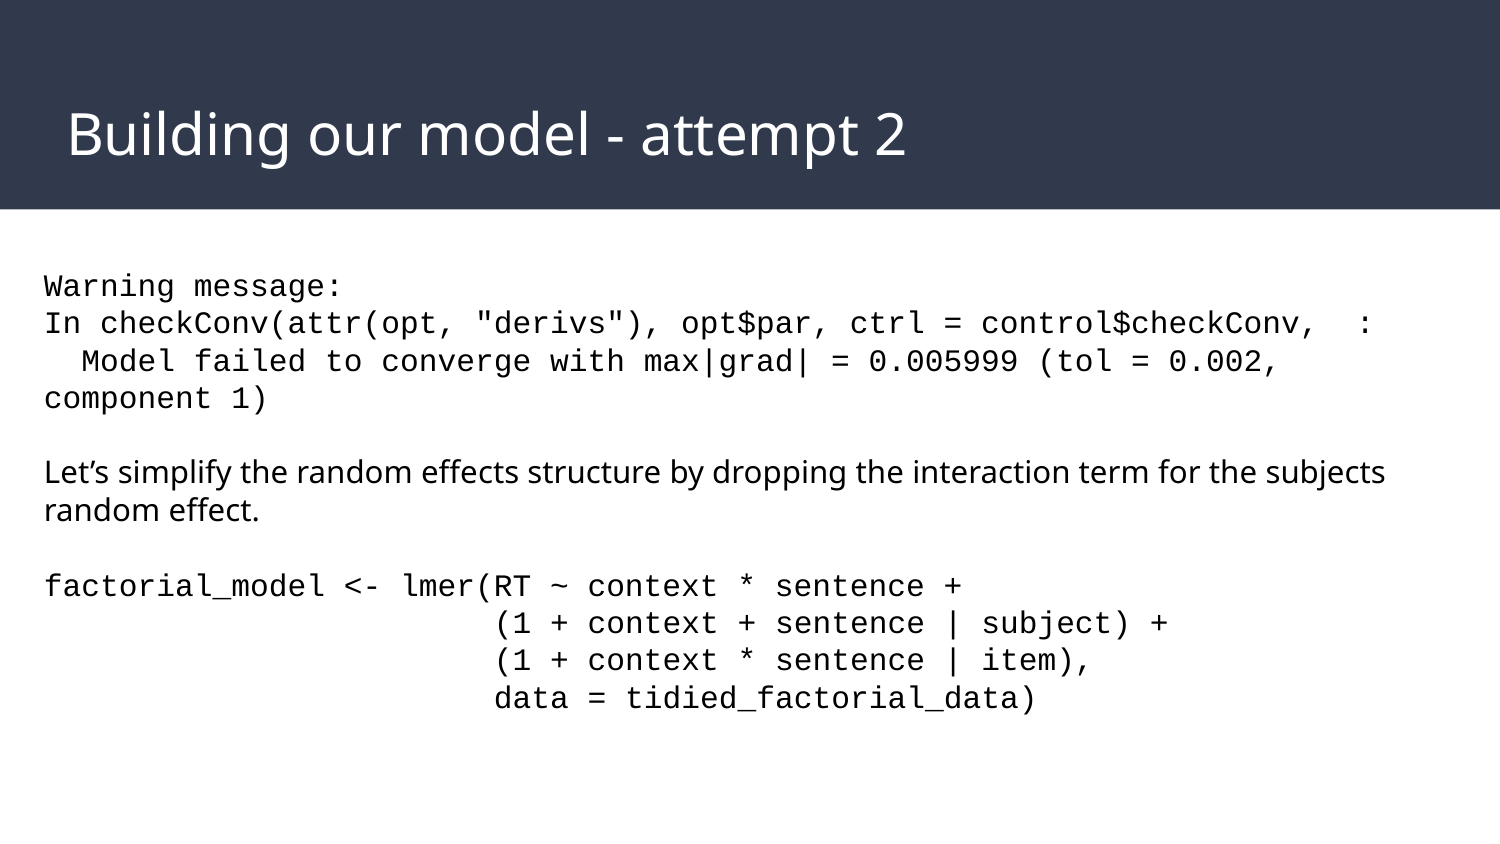

# Building our model - attempt 2
Warning message:
In checkConv(attr(opt, "derivs"), opt$par, ctrl = control$checkConv, :
 Model failed to converge with max|grad| = 0.005999 (tol = 0.002, component 1)
Let’s simplify the random effects structure by dropping the interaction term for the subjects random effect.
factorial_model <- lmer(RT ~ context * sentence +
 	(1 + context + sentence | subject) +
 	(1 + context * sentence | item),
 	data = tidied_factorial_data)